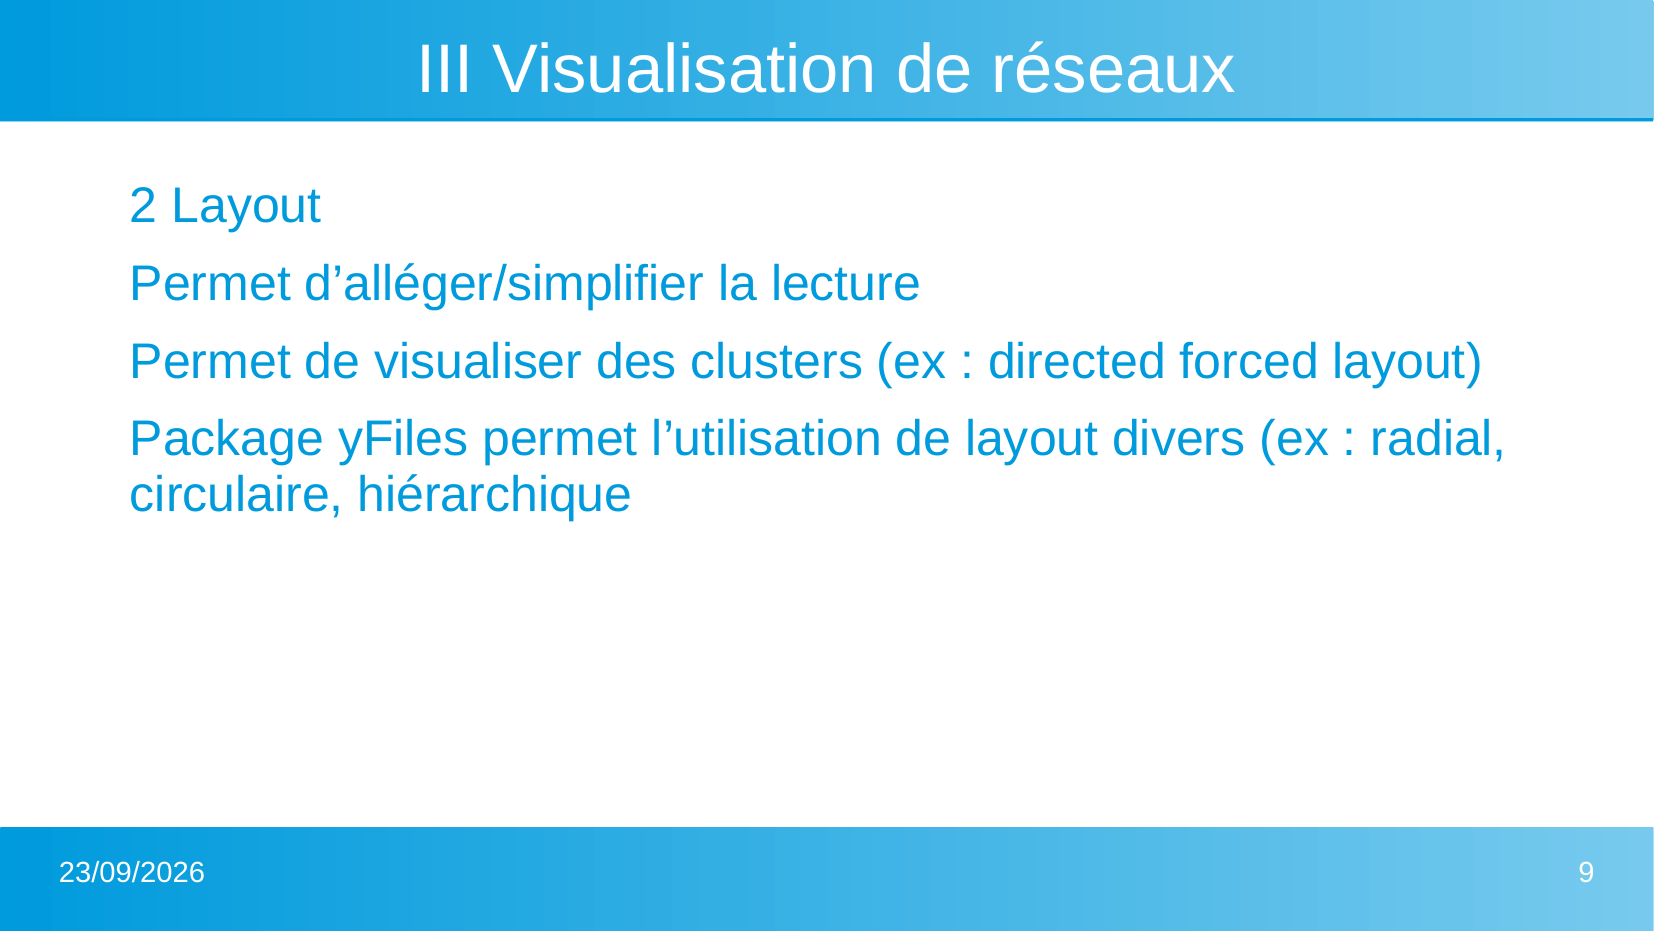

# III Visualisation de réseaux
2 Layout
Permet d’alléger/simplifier la lecture
Permet de visualiser des clusters (ex : directed forced layout)
Package yFiles permet l’utilisation de layout divers (ex : radial, circulaire, hiérarchique
9